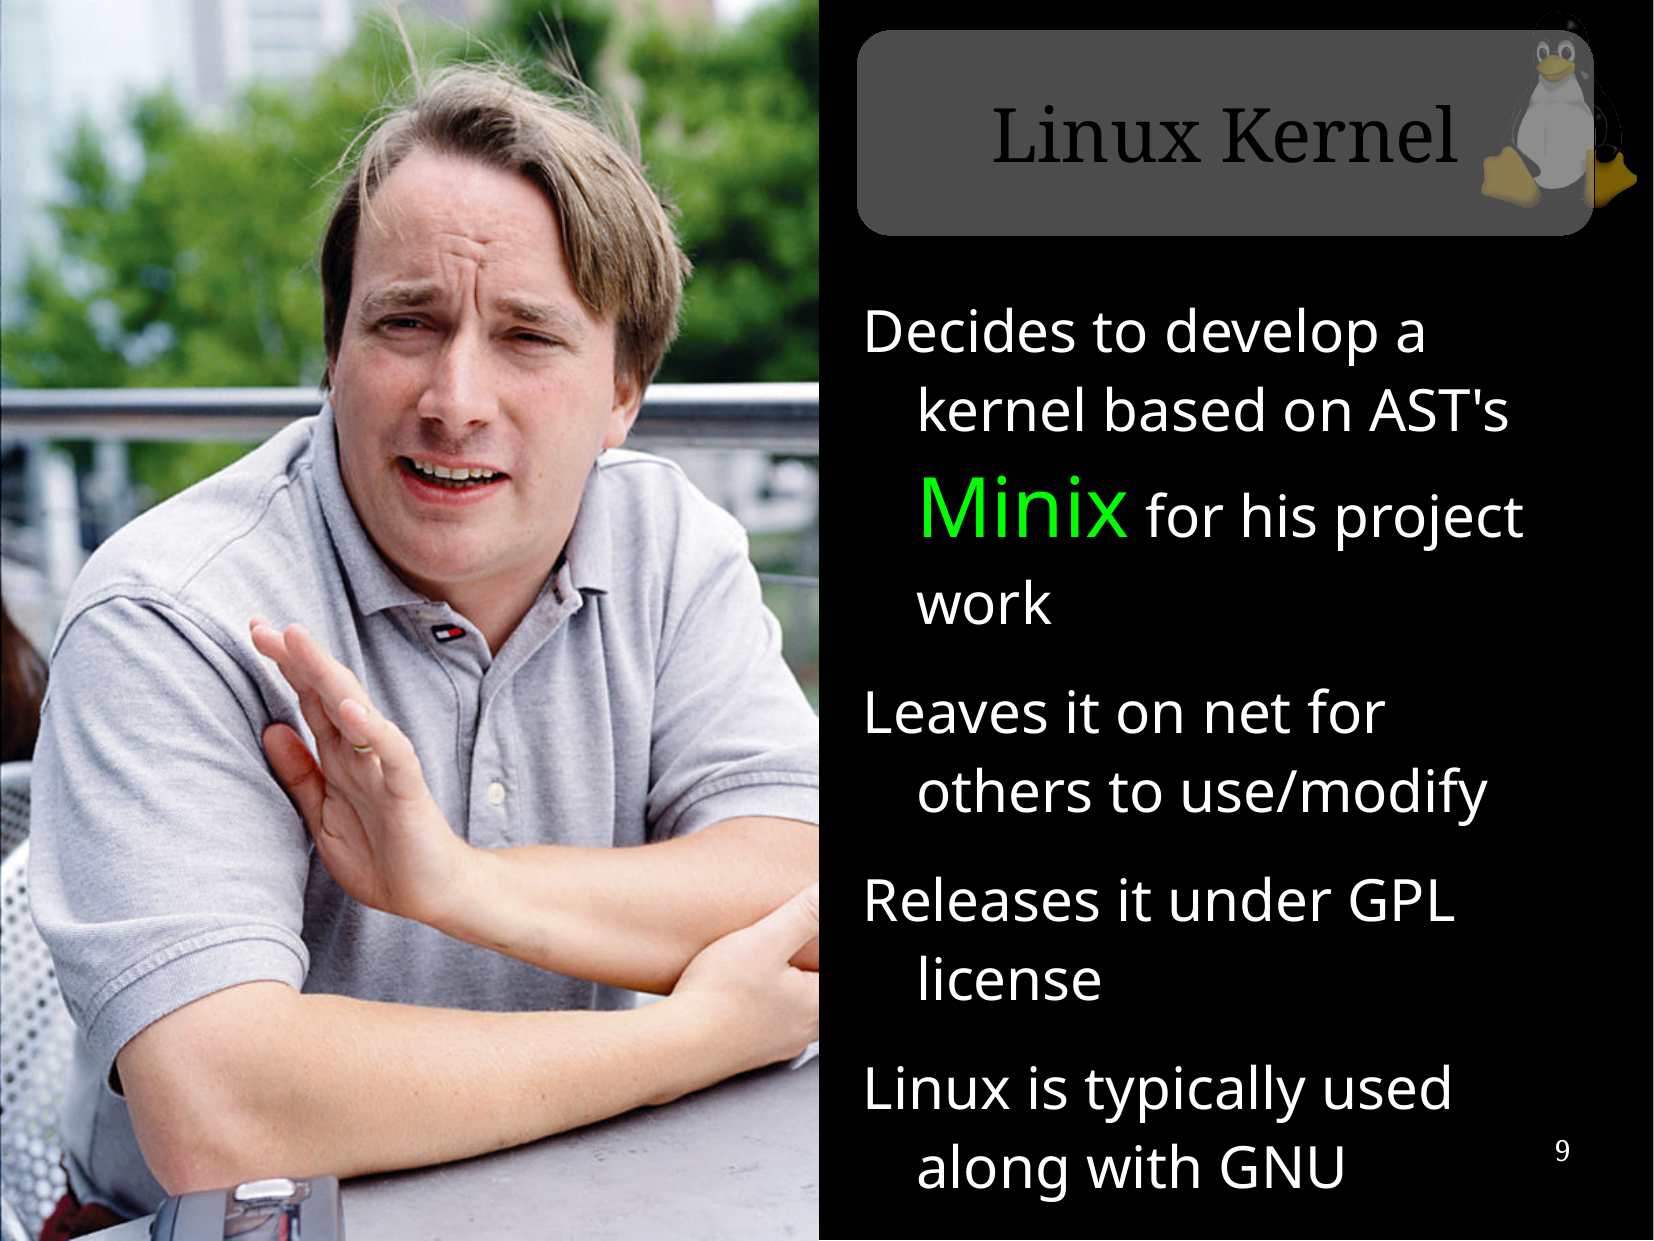

Linux Kernel
#
Decides to develop a kernel based on AST's Minix for his project work
Leaves it on net for others to use/modify
Releases it under GPL license
Linux is typically used along with GNU
GNU/Linux
9